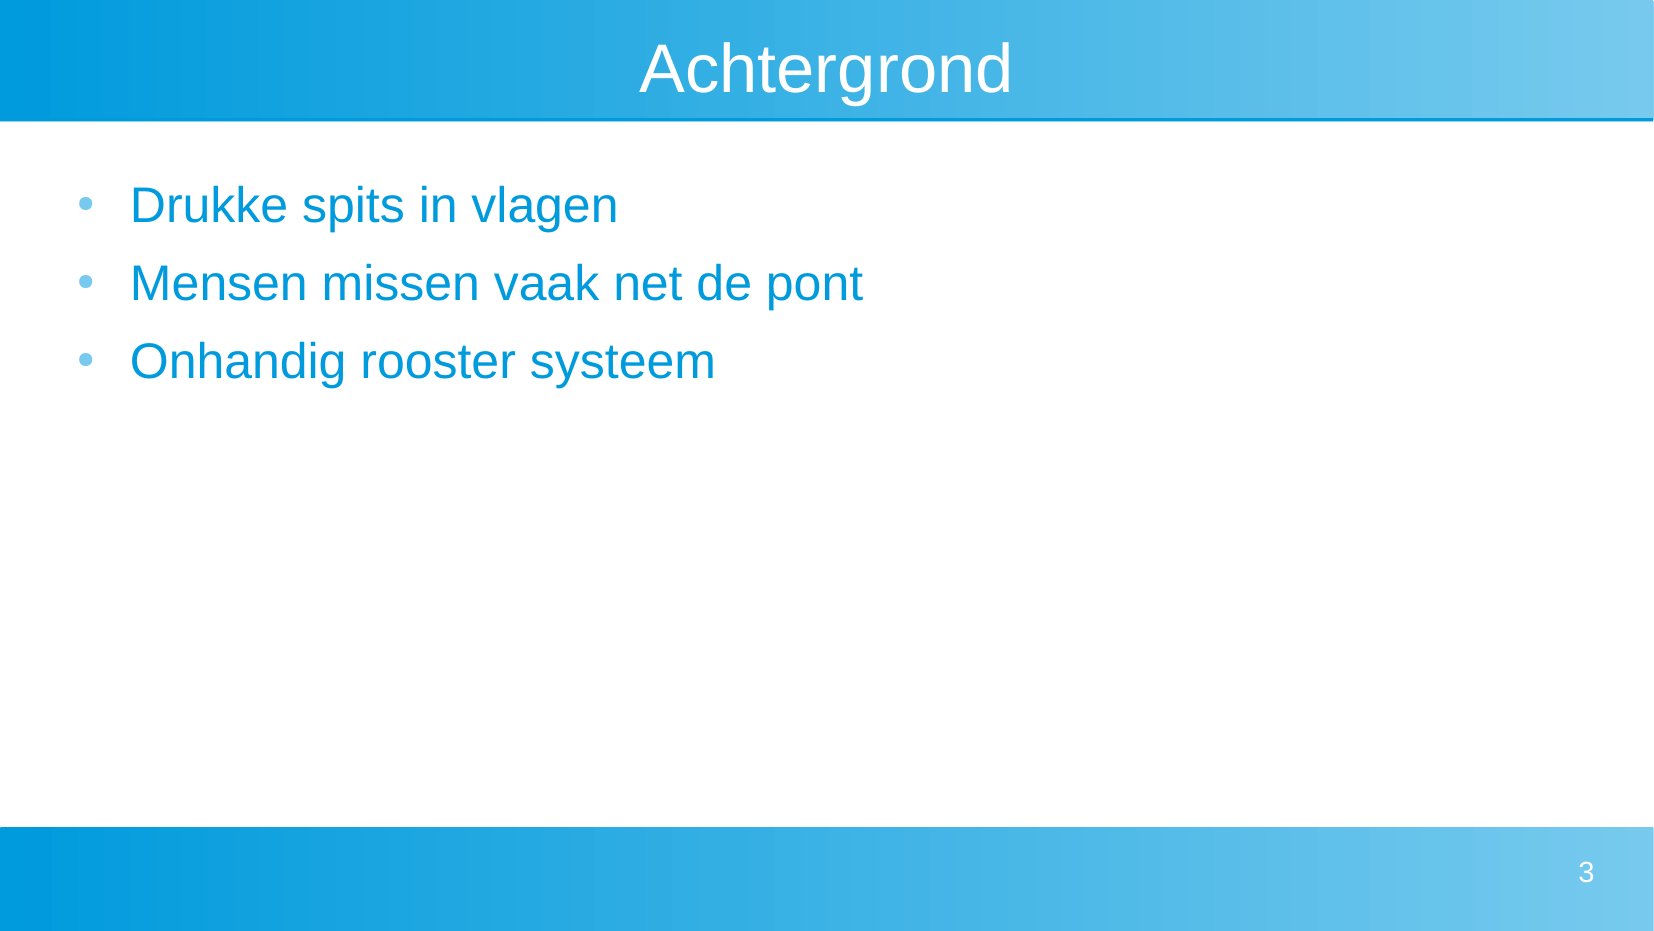

# Achtergrond
Drukke spits in vlagen
Mensen missen vaak net de pont
Onhandig rooster systeem
3